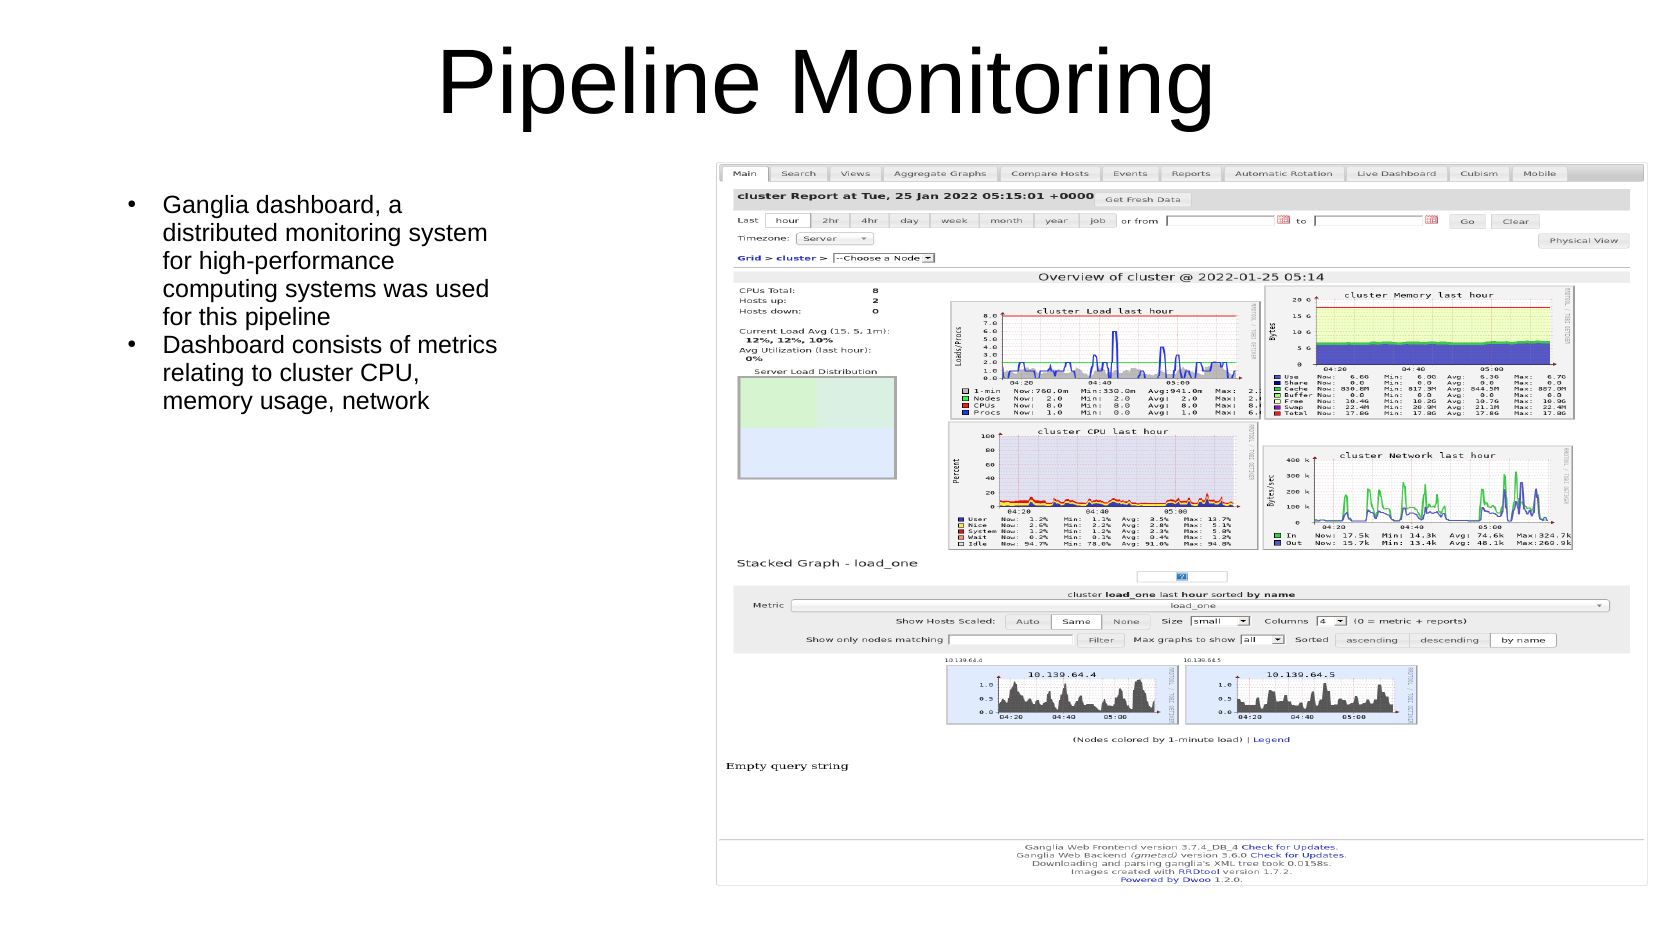

# Pipeline Monitoring
Ganglia dashboard, a distributed monitoring system for high-performance computing systems was used for this pipeline
Dashboard consists of metrics relating to cluster CPU, memory usage, network